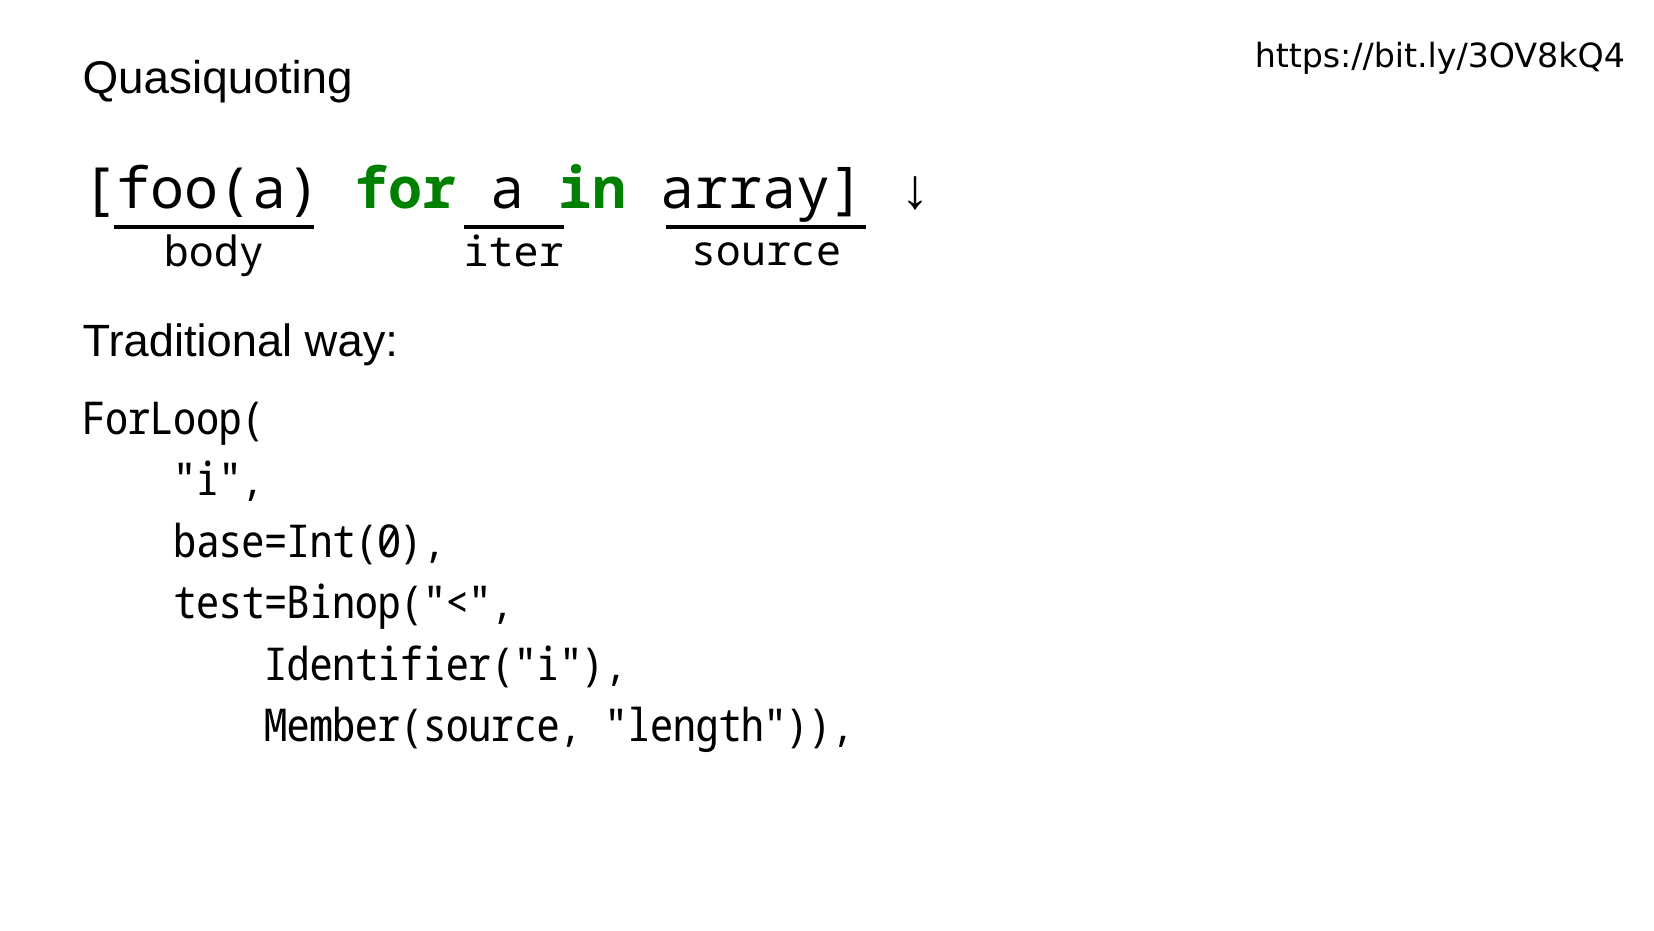

# Quasiquoting
[foo(a) for a in array] ↓
Traditional way:
ForLoop(
 "i",
 base=Int(0),
 test=Binop("<",
 Identifier("i"),
 Member(source, "length")),
 source
 body
iter